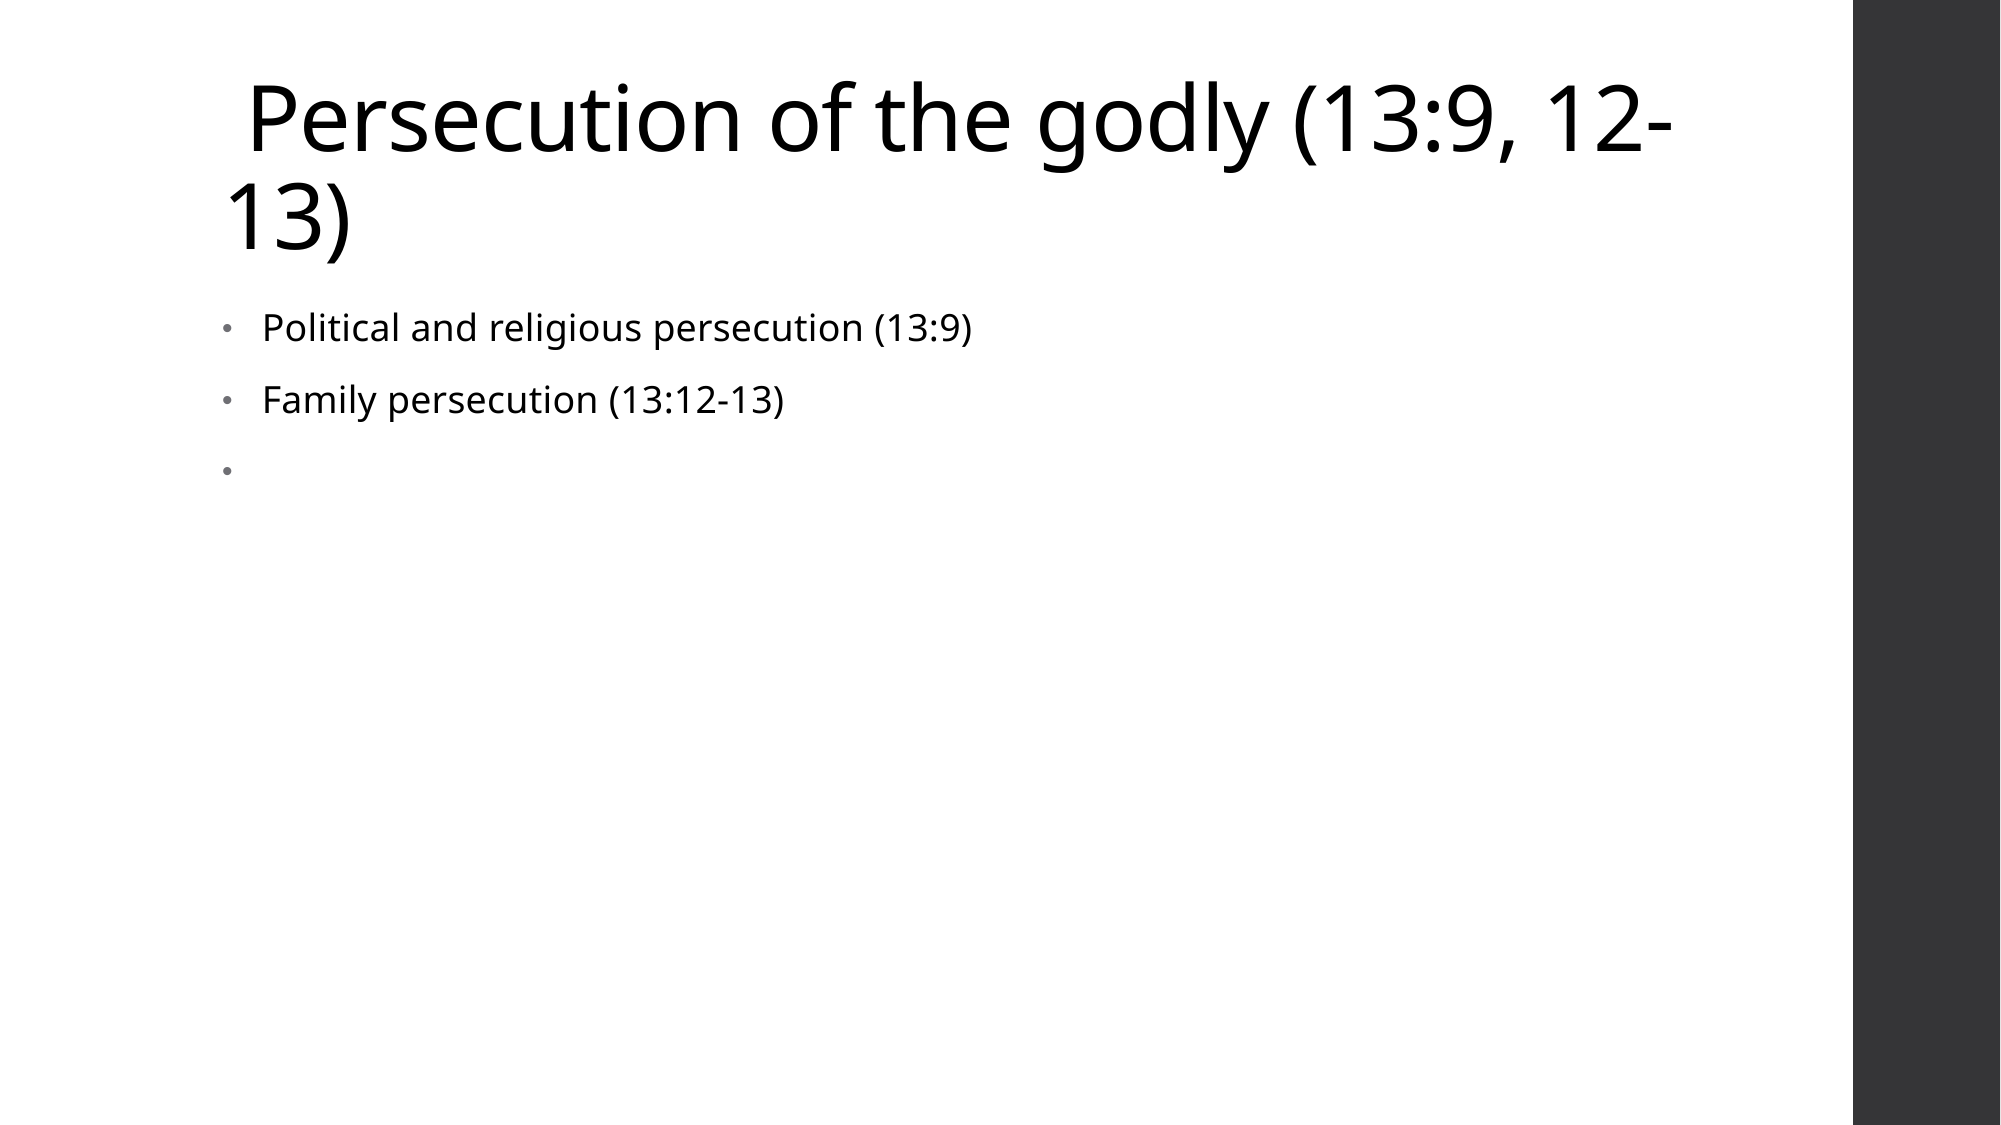

# Persecution of the godly (13:9, 12-13)
 Political and religious persecution (13:9)
 Family persecution (13:12-13)